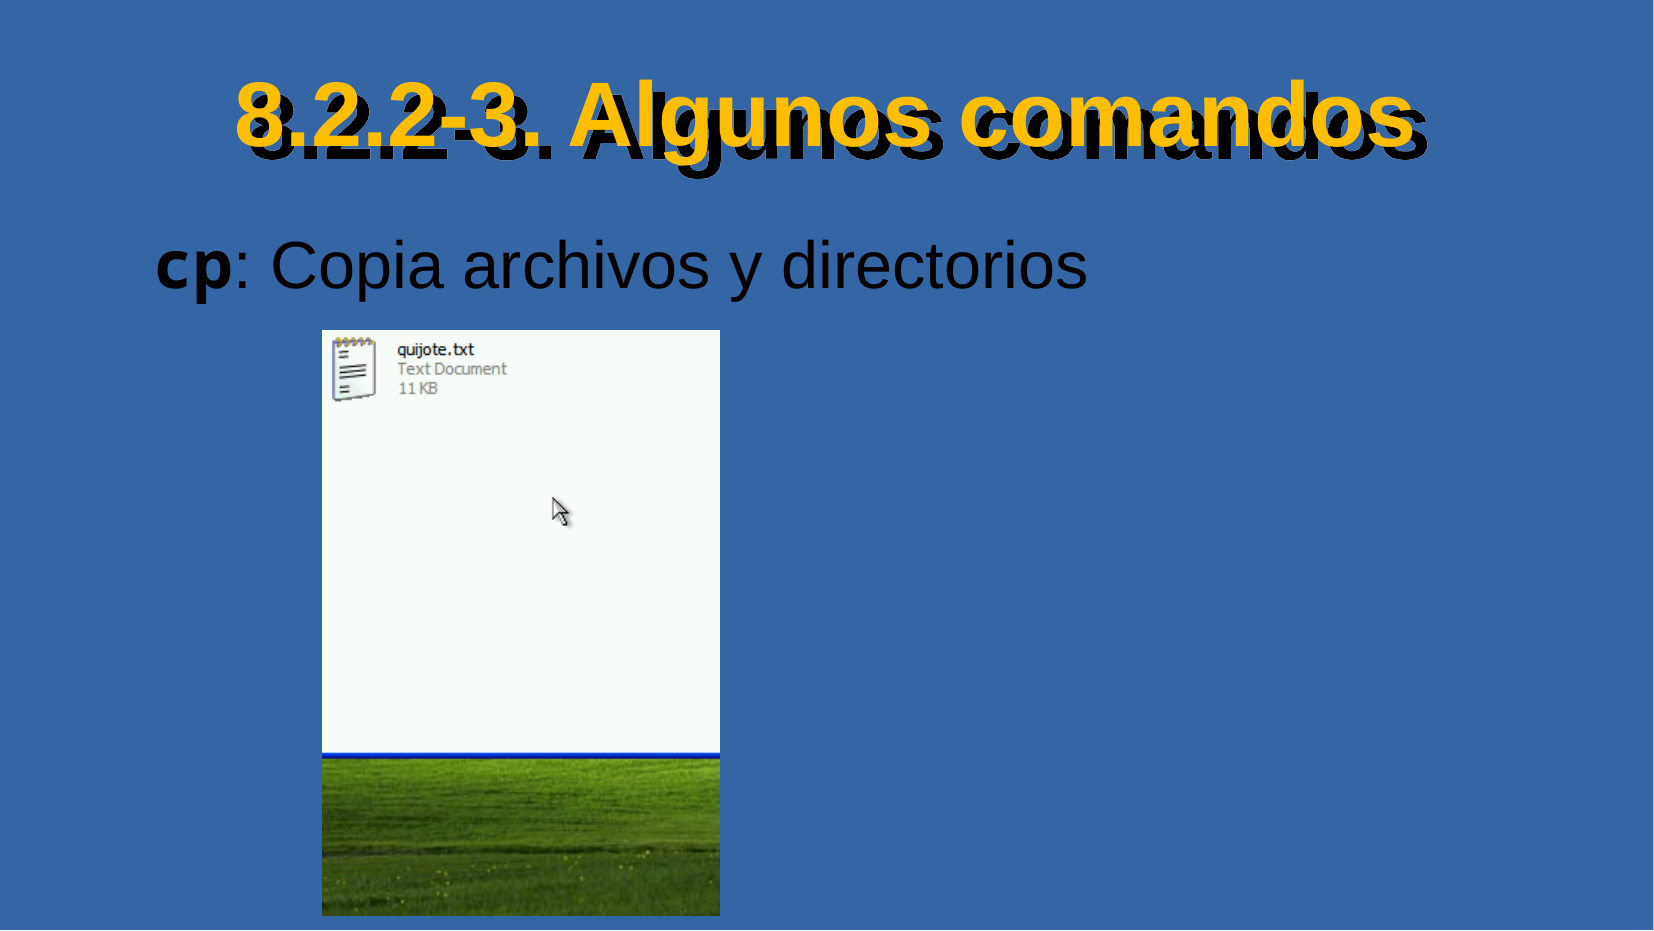

# 8.2.2-3. Algunos comandos
cp: Copia archivos y directorios